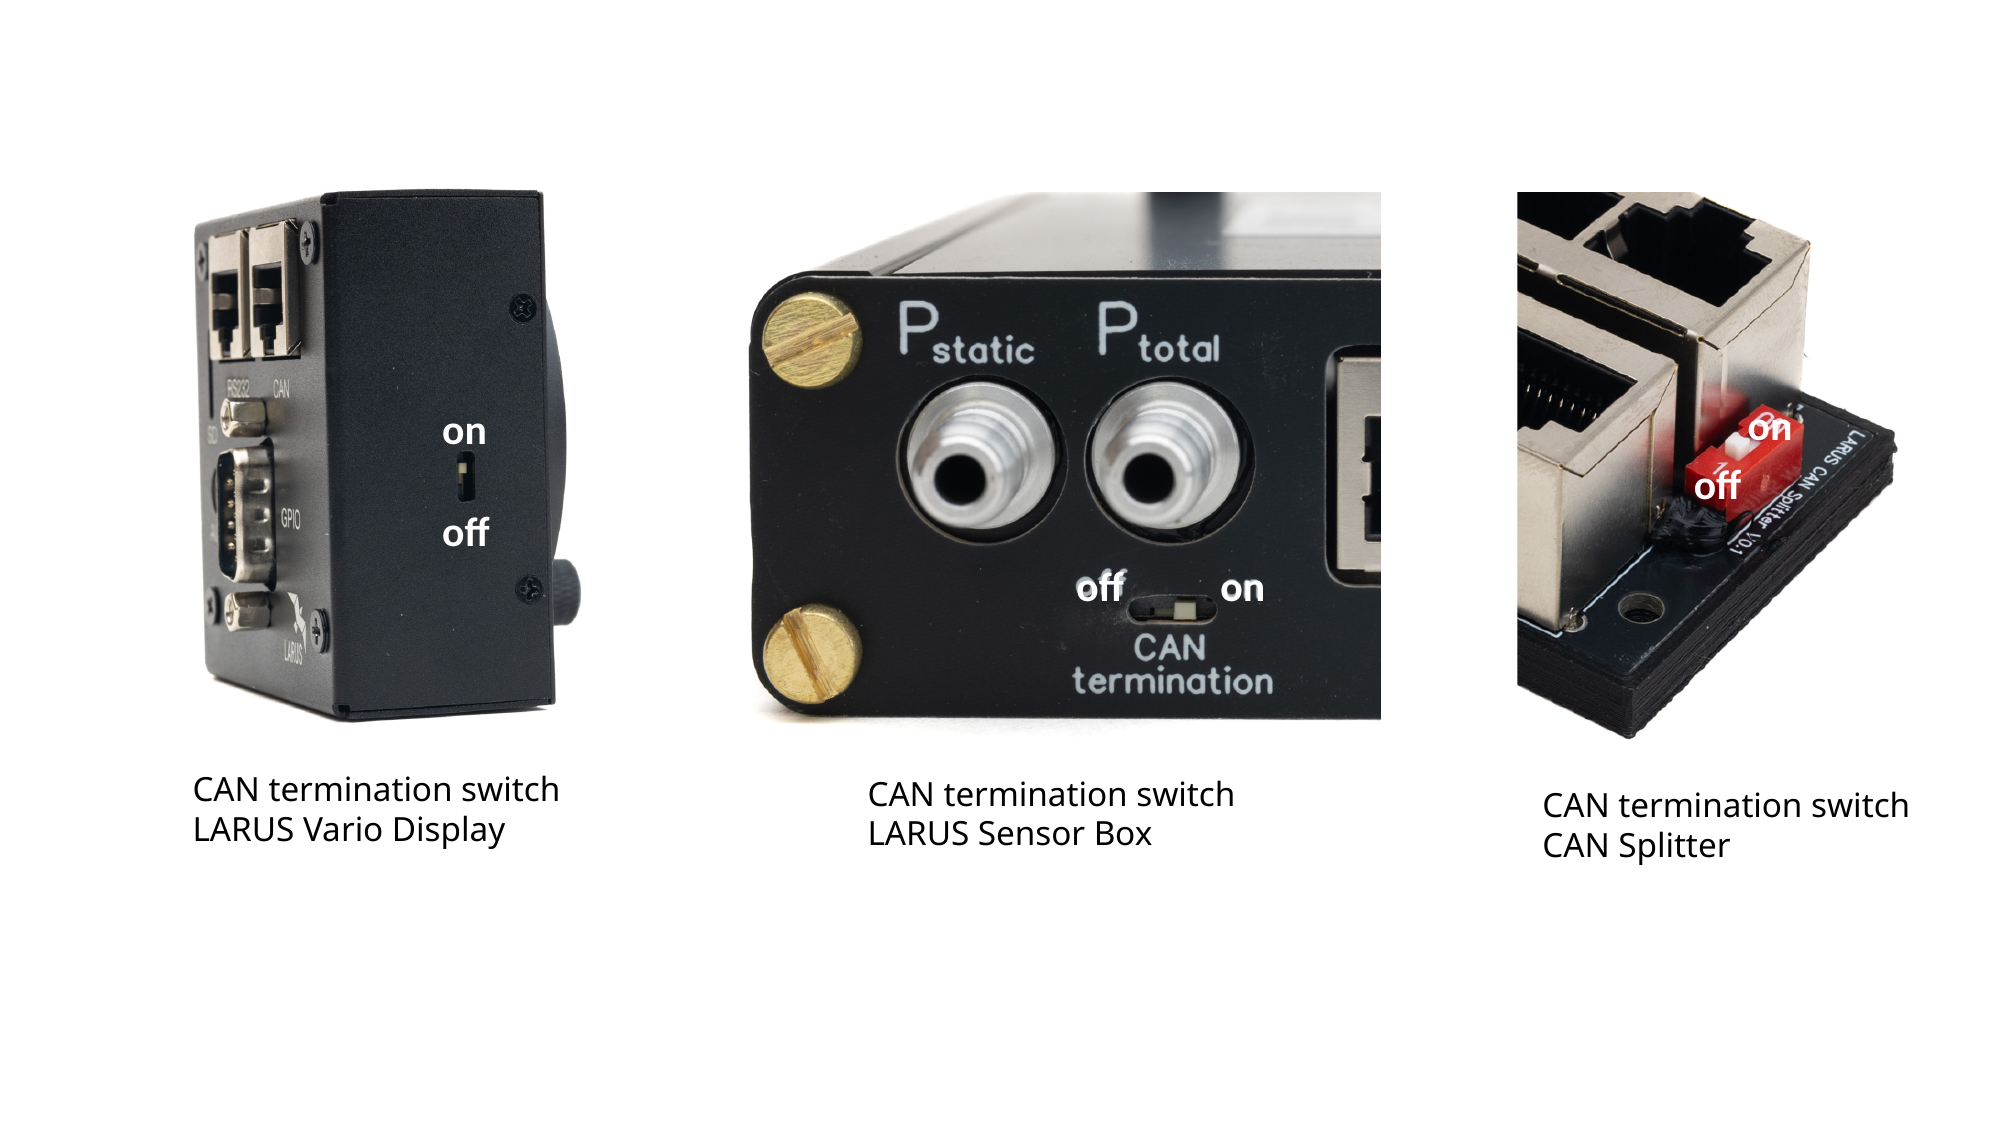

on
on
off
off
off
on
CAN termination switch
LARUS Vario Display
CAN termination switch
LARUS Sensor Box
CAN termination switch
CAN Splitter